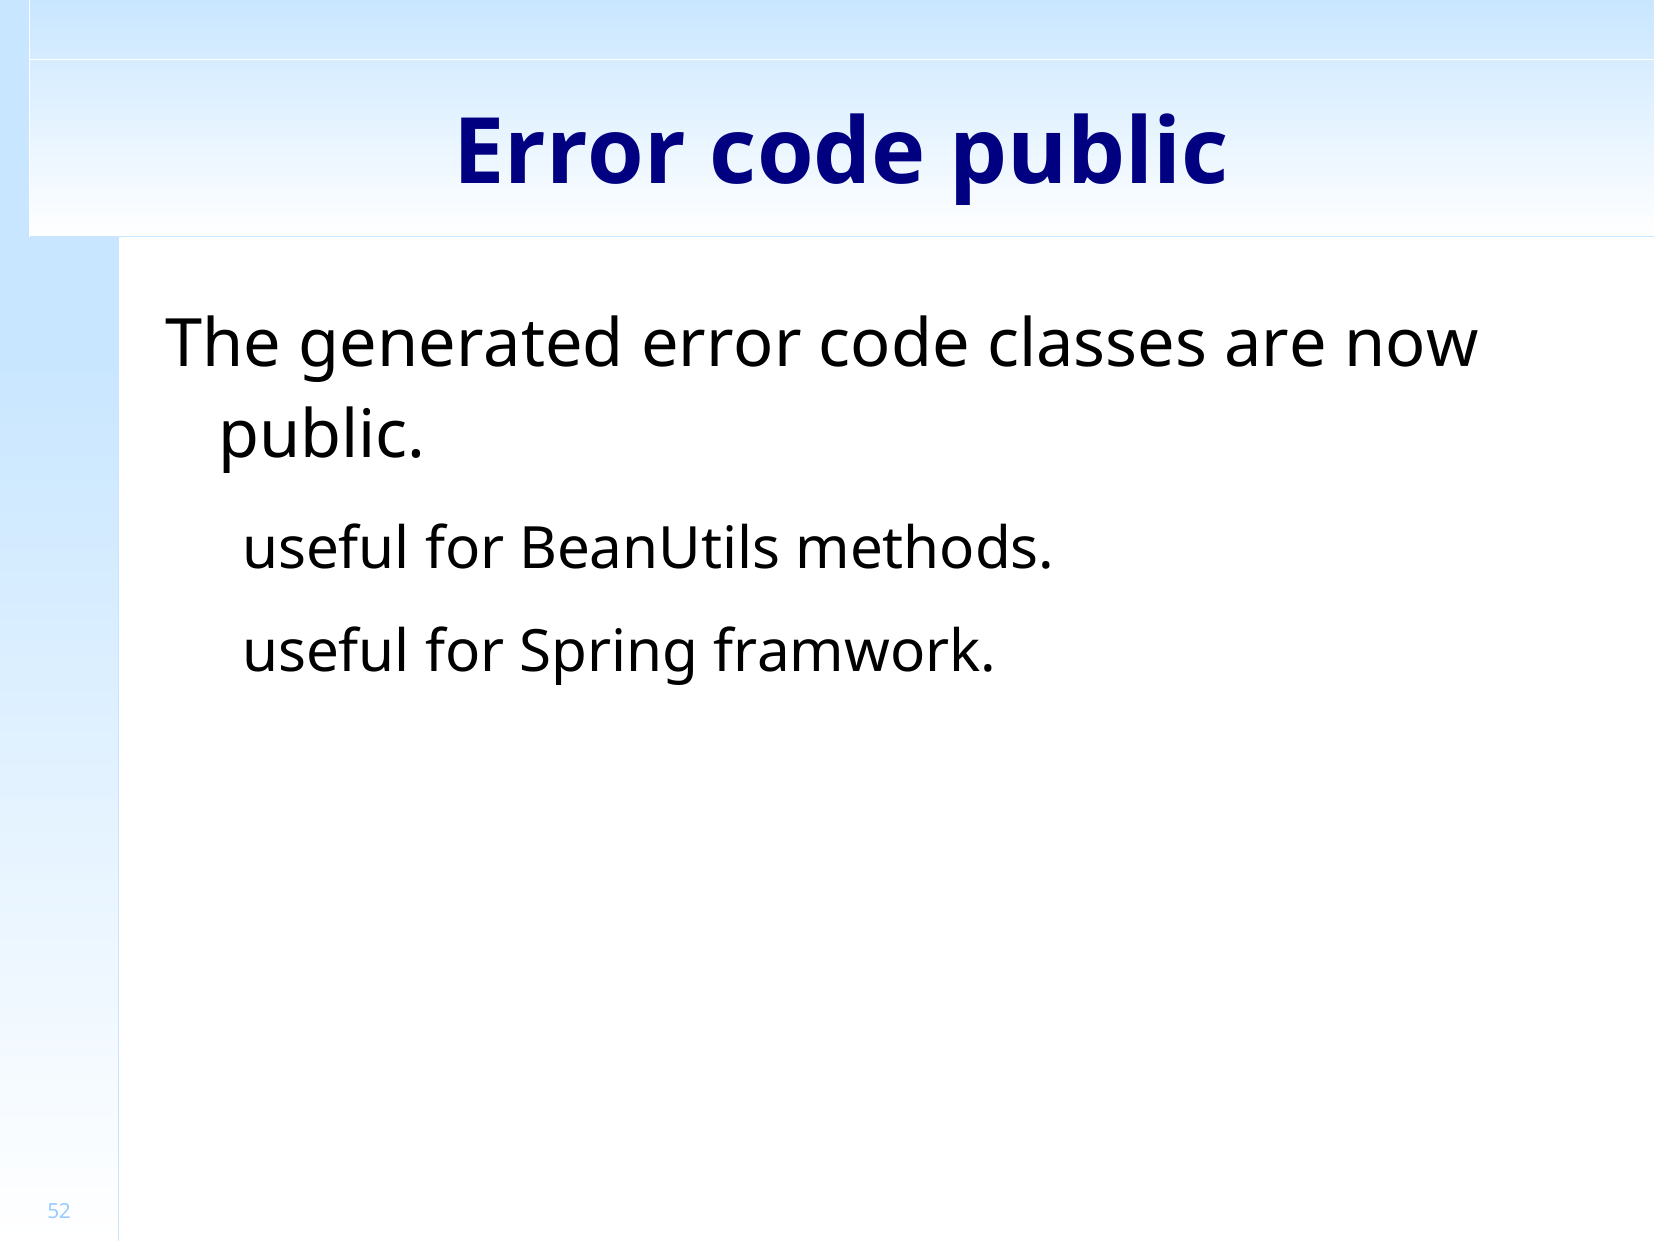

# Error code public
The generated error code classes are now public.
useful for BeanUtils methods.
useful for Spring framwork.